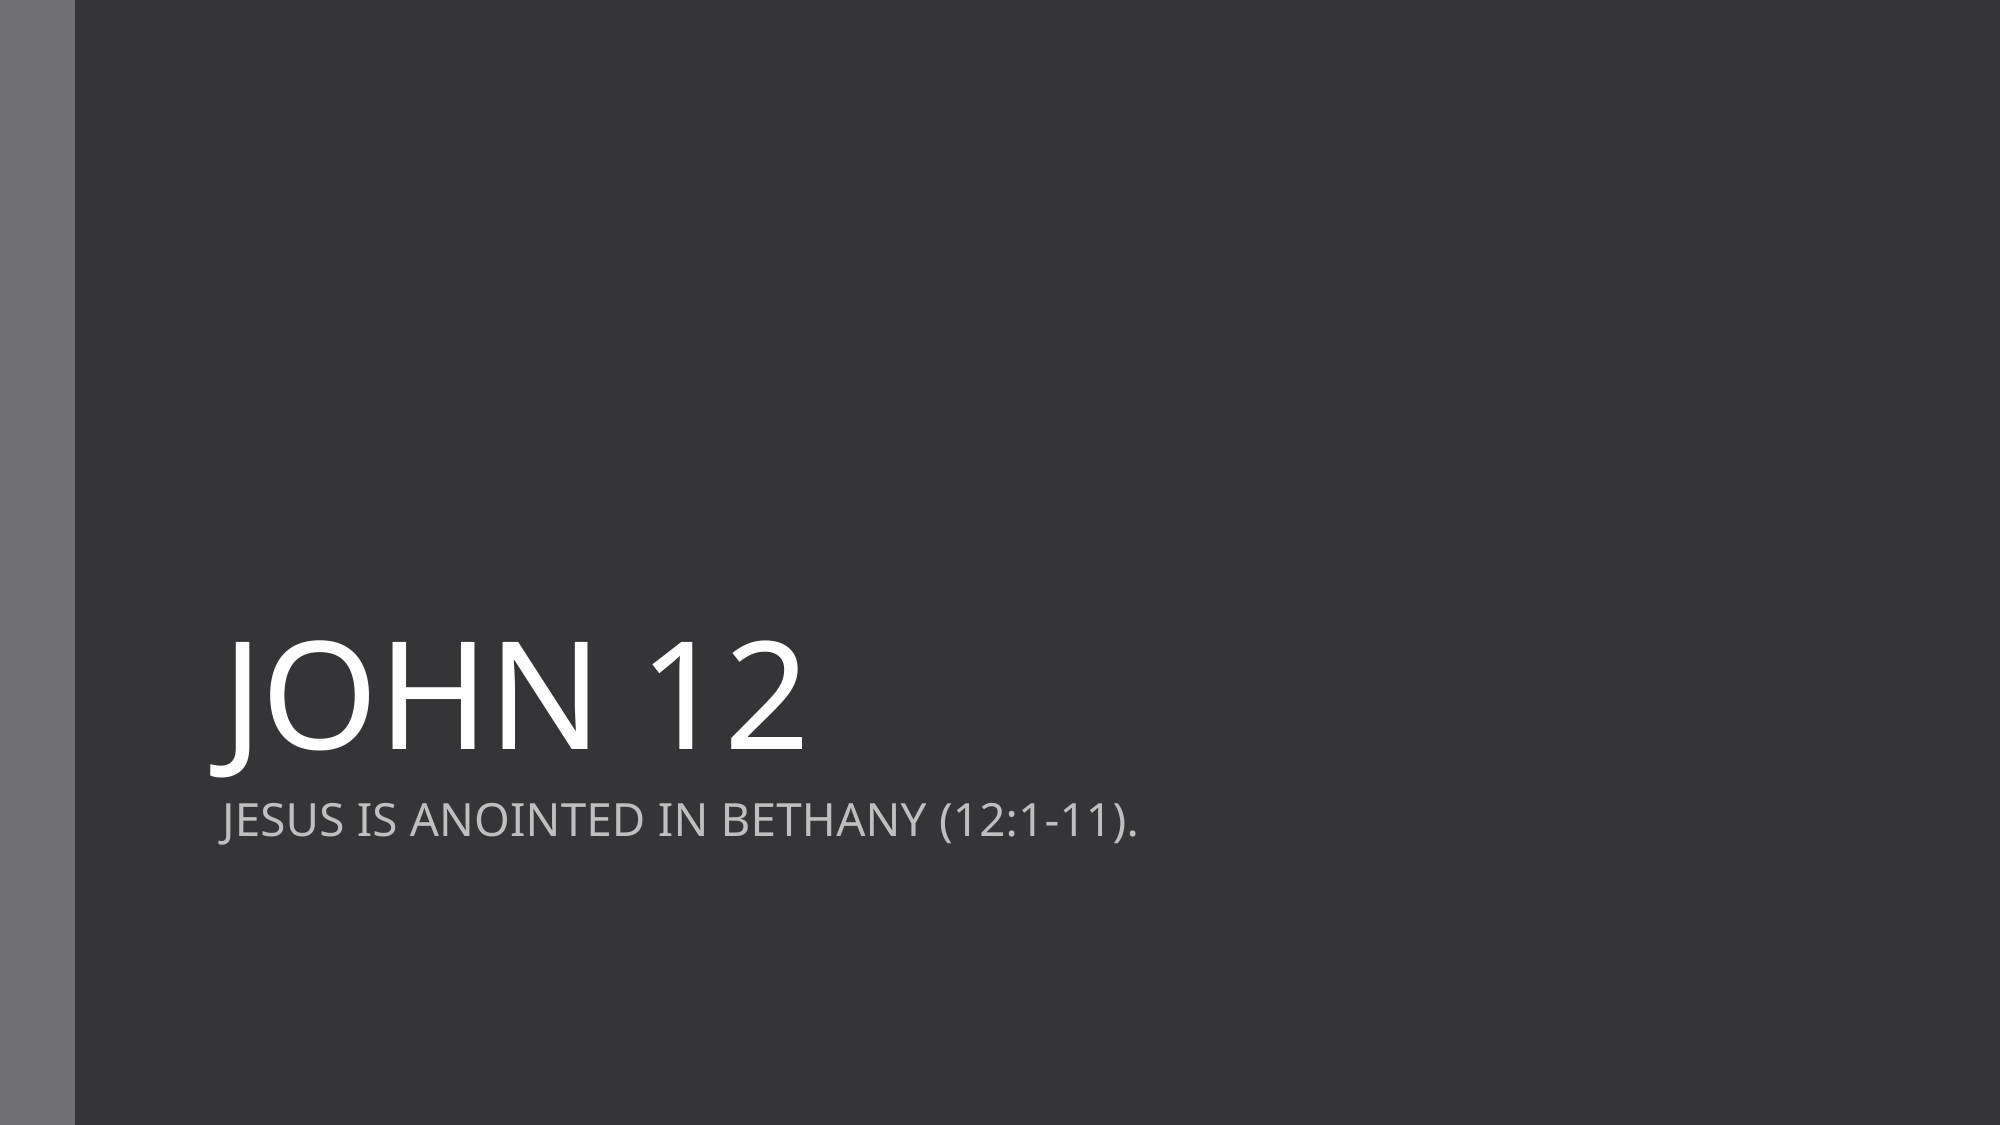

# JOHN 12
JESUS IS ANOINTED IN BETHANY (12:1-11).